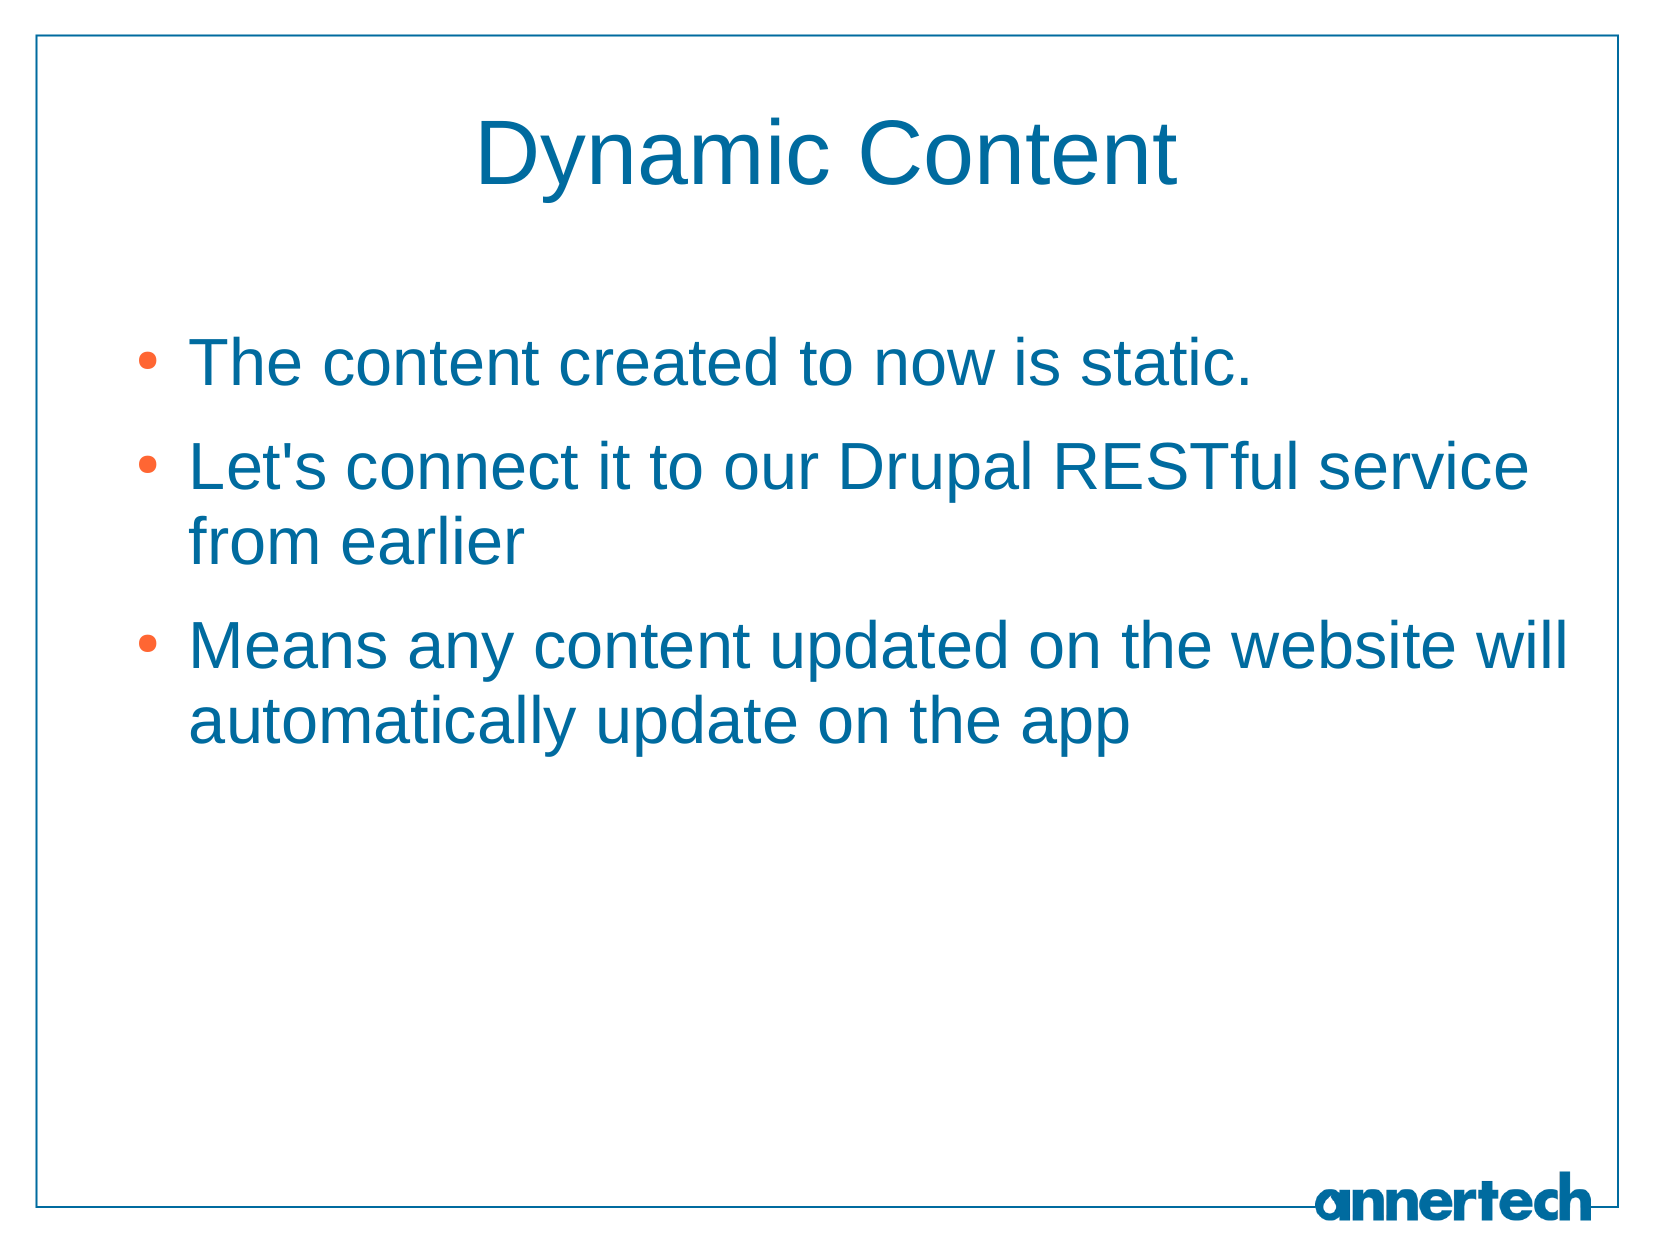

# Dynamic Content
The content created to now is static.
Let's connect it to our Drupal RESTful service from earlier
Means any content updated on the website will automatically update on the app